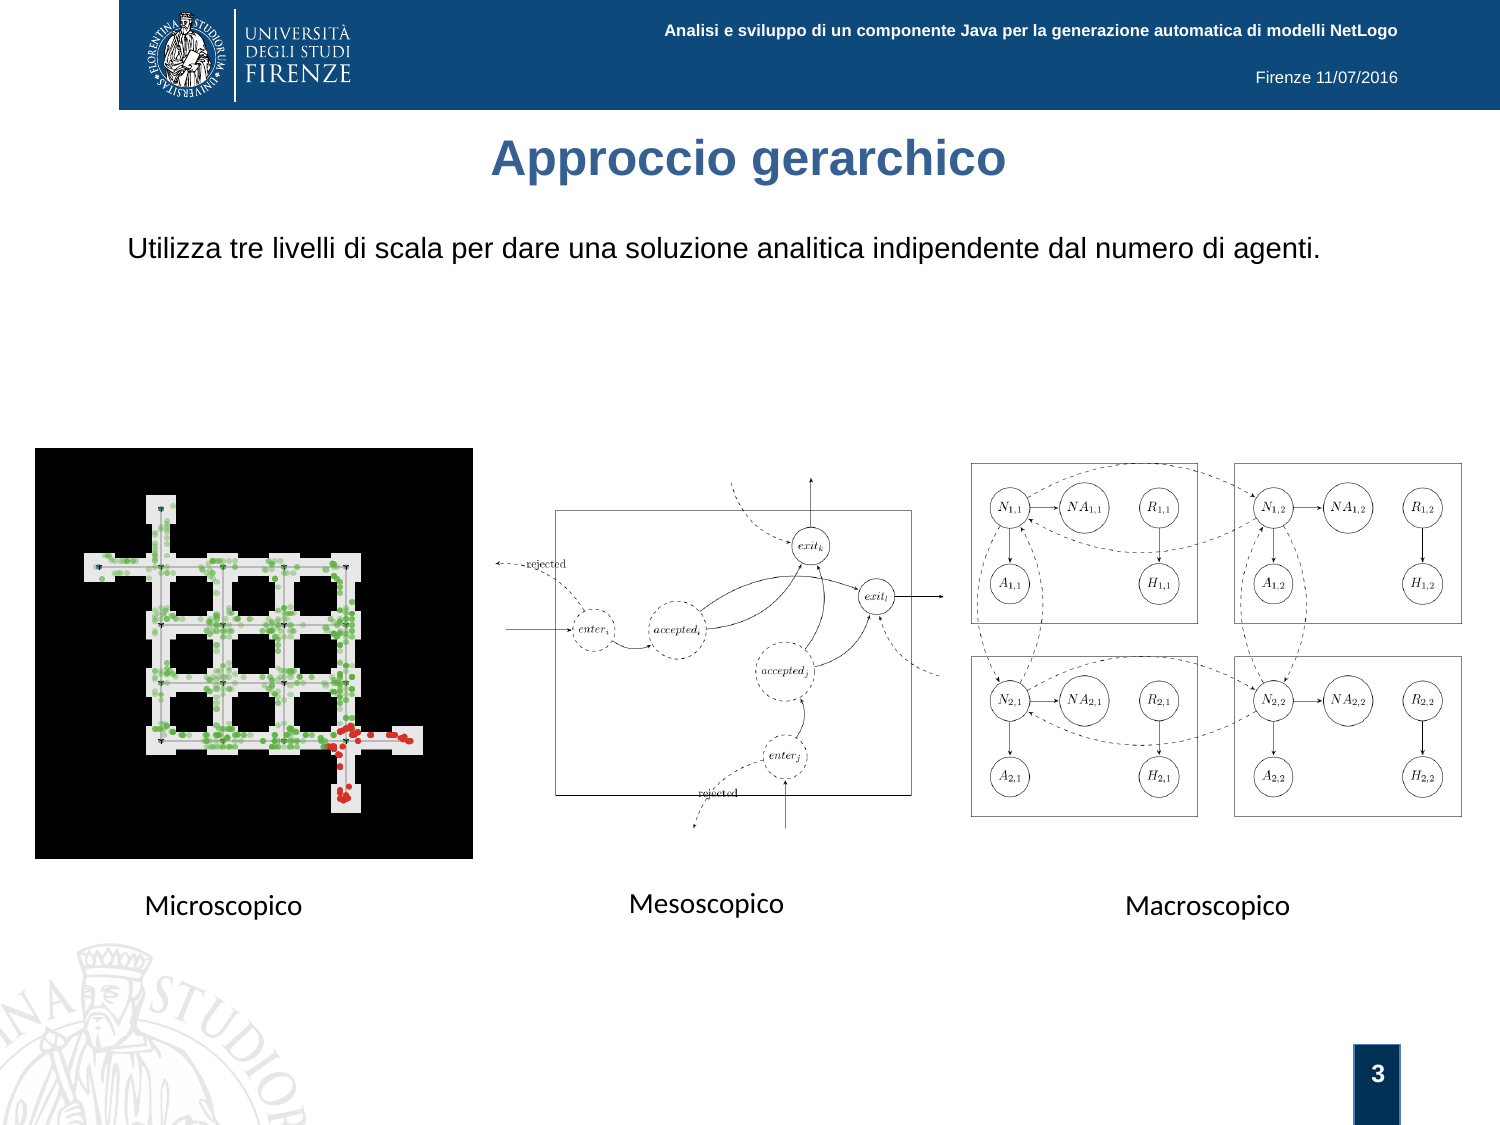

Analisi e sviluppo di un componente Java per la generazione automatica di modelli NetLogo
Firenze 11/07/2016
Approccio gerarchico
Utilizza tre livelli di scala per dare una soluzione analitica indipendente dal numero di agenti.
Mesoscopico
Microscopico
Macroscopico